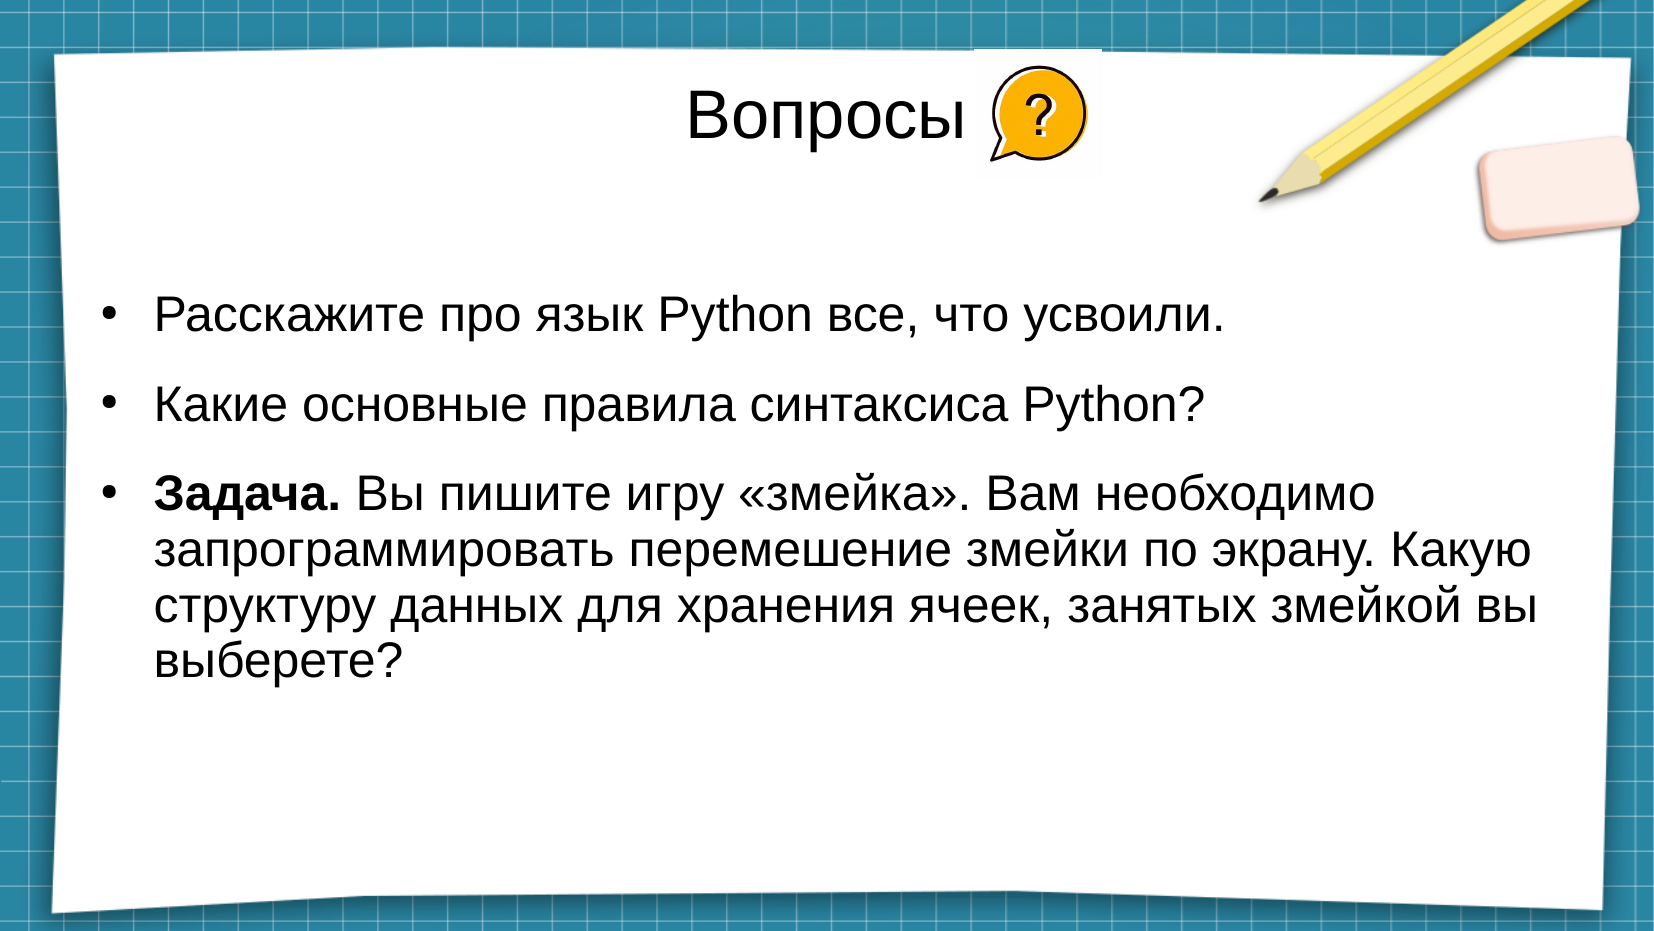

# Вопросы
Расскажите про язык Python все, что усвоили.
Какие основные правила синтаксиса Python?
Задача. Вы пишите игру «змейка». Вам необходимо запрограммировать перемешение змейки по экрану. Какую структуру данных для хранения ячеек, занятых змейкой вы выберете?